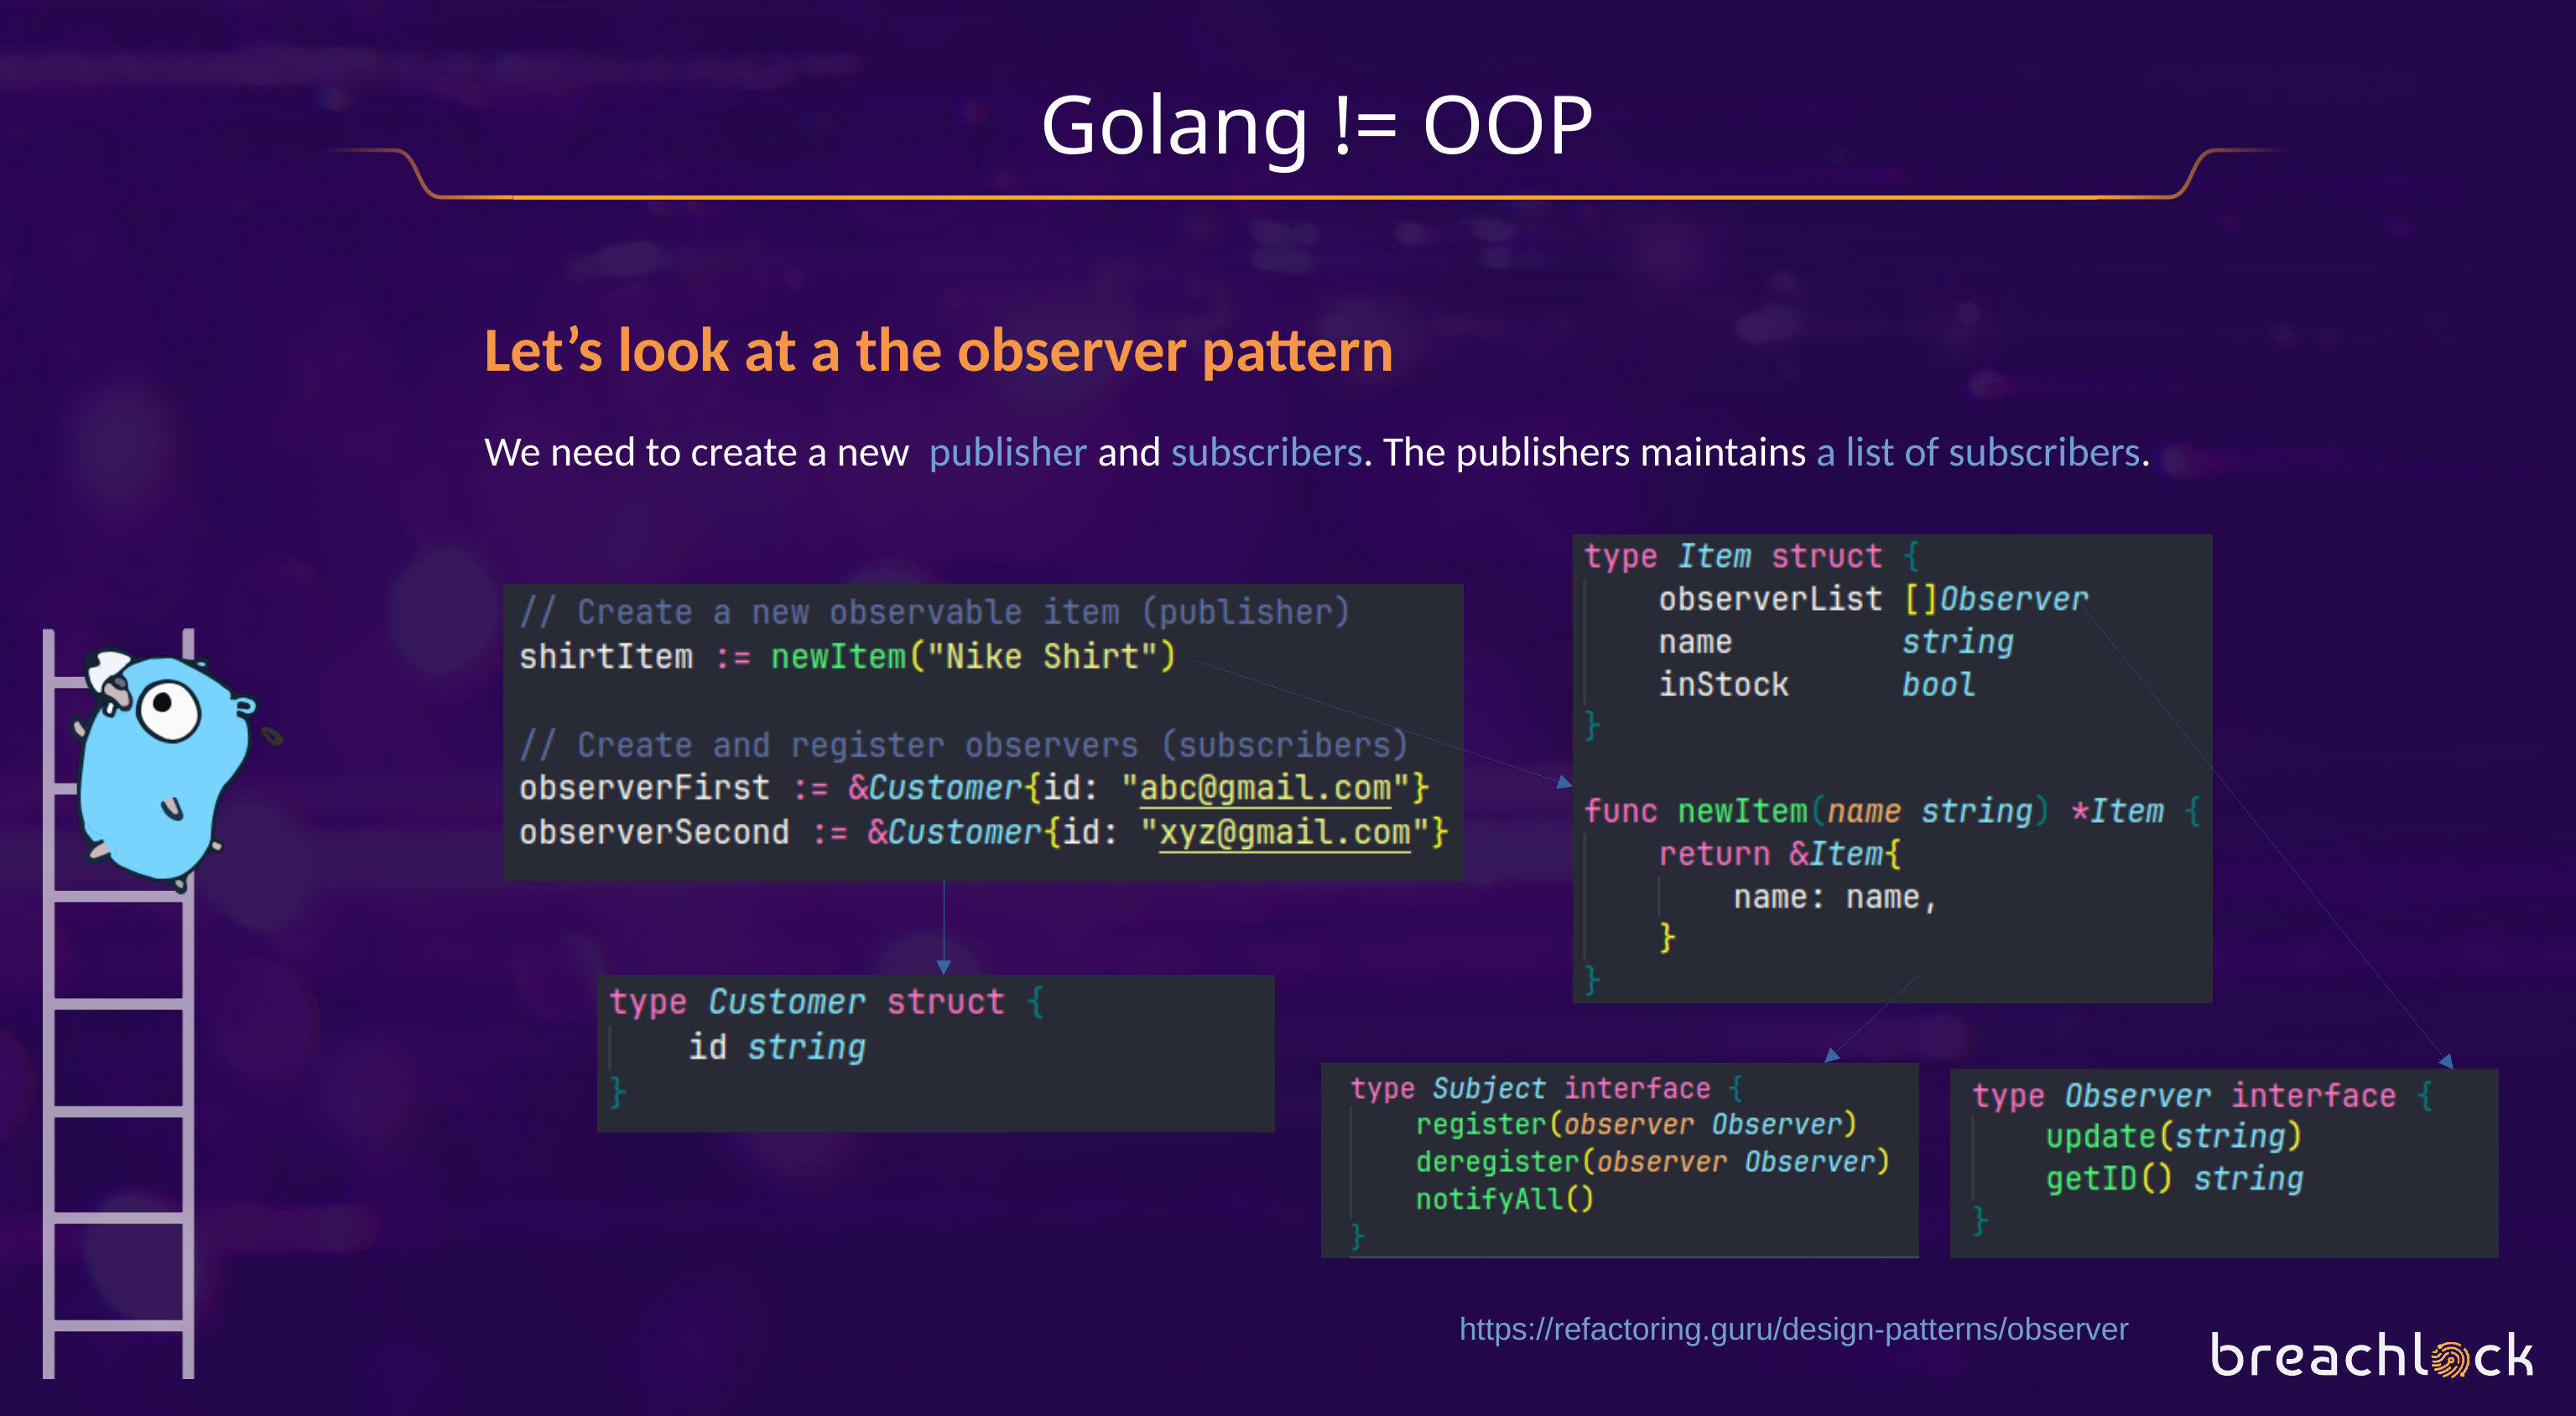

Golang != OOP
Let’s look at a the observer pattern
We need to create a new publisher and subscribers. The publishers maintains a list of subscribers.
https://refactoring.guru/design-patterns/observer